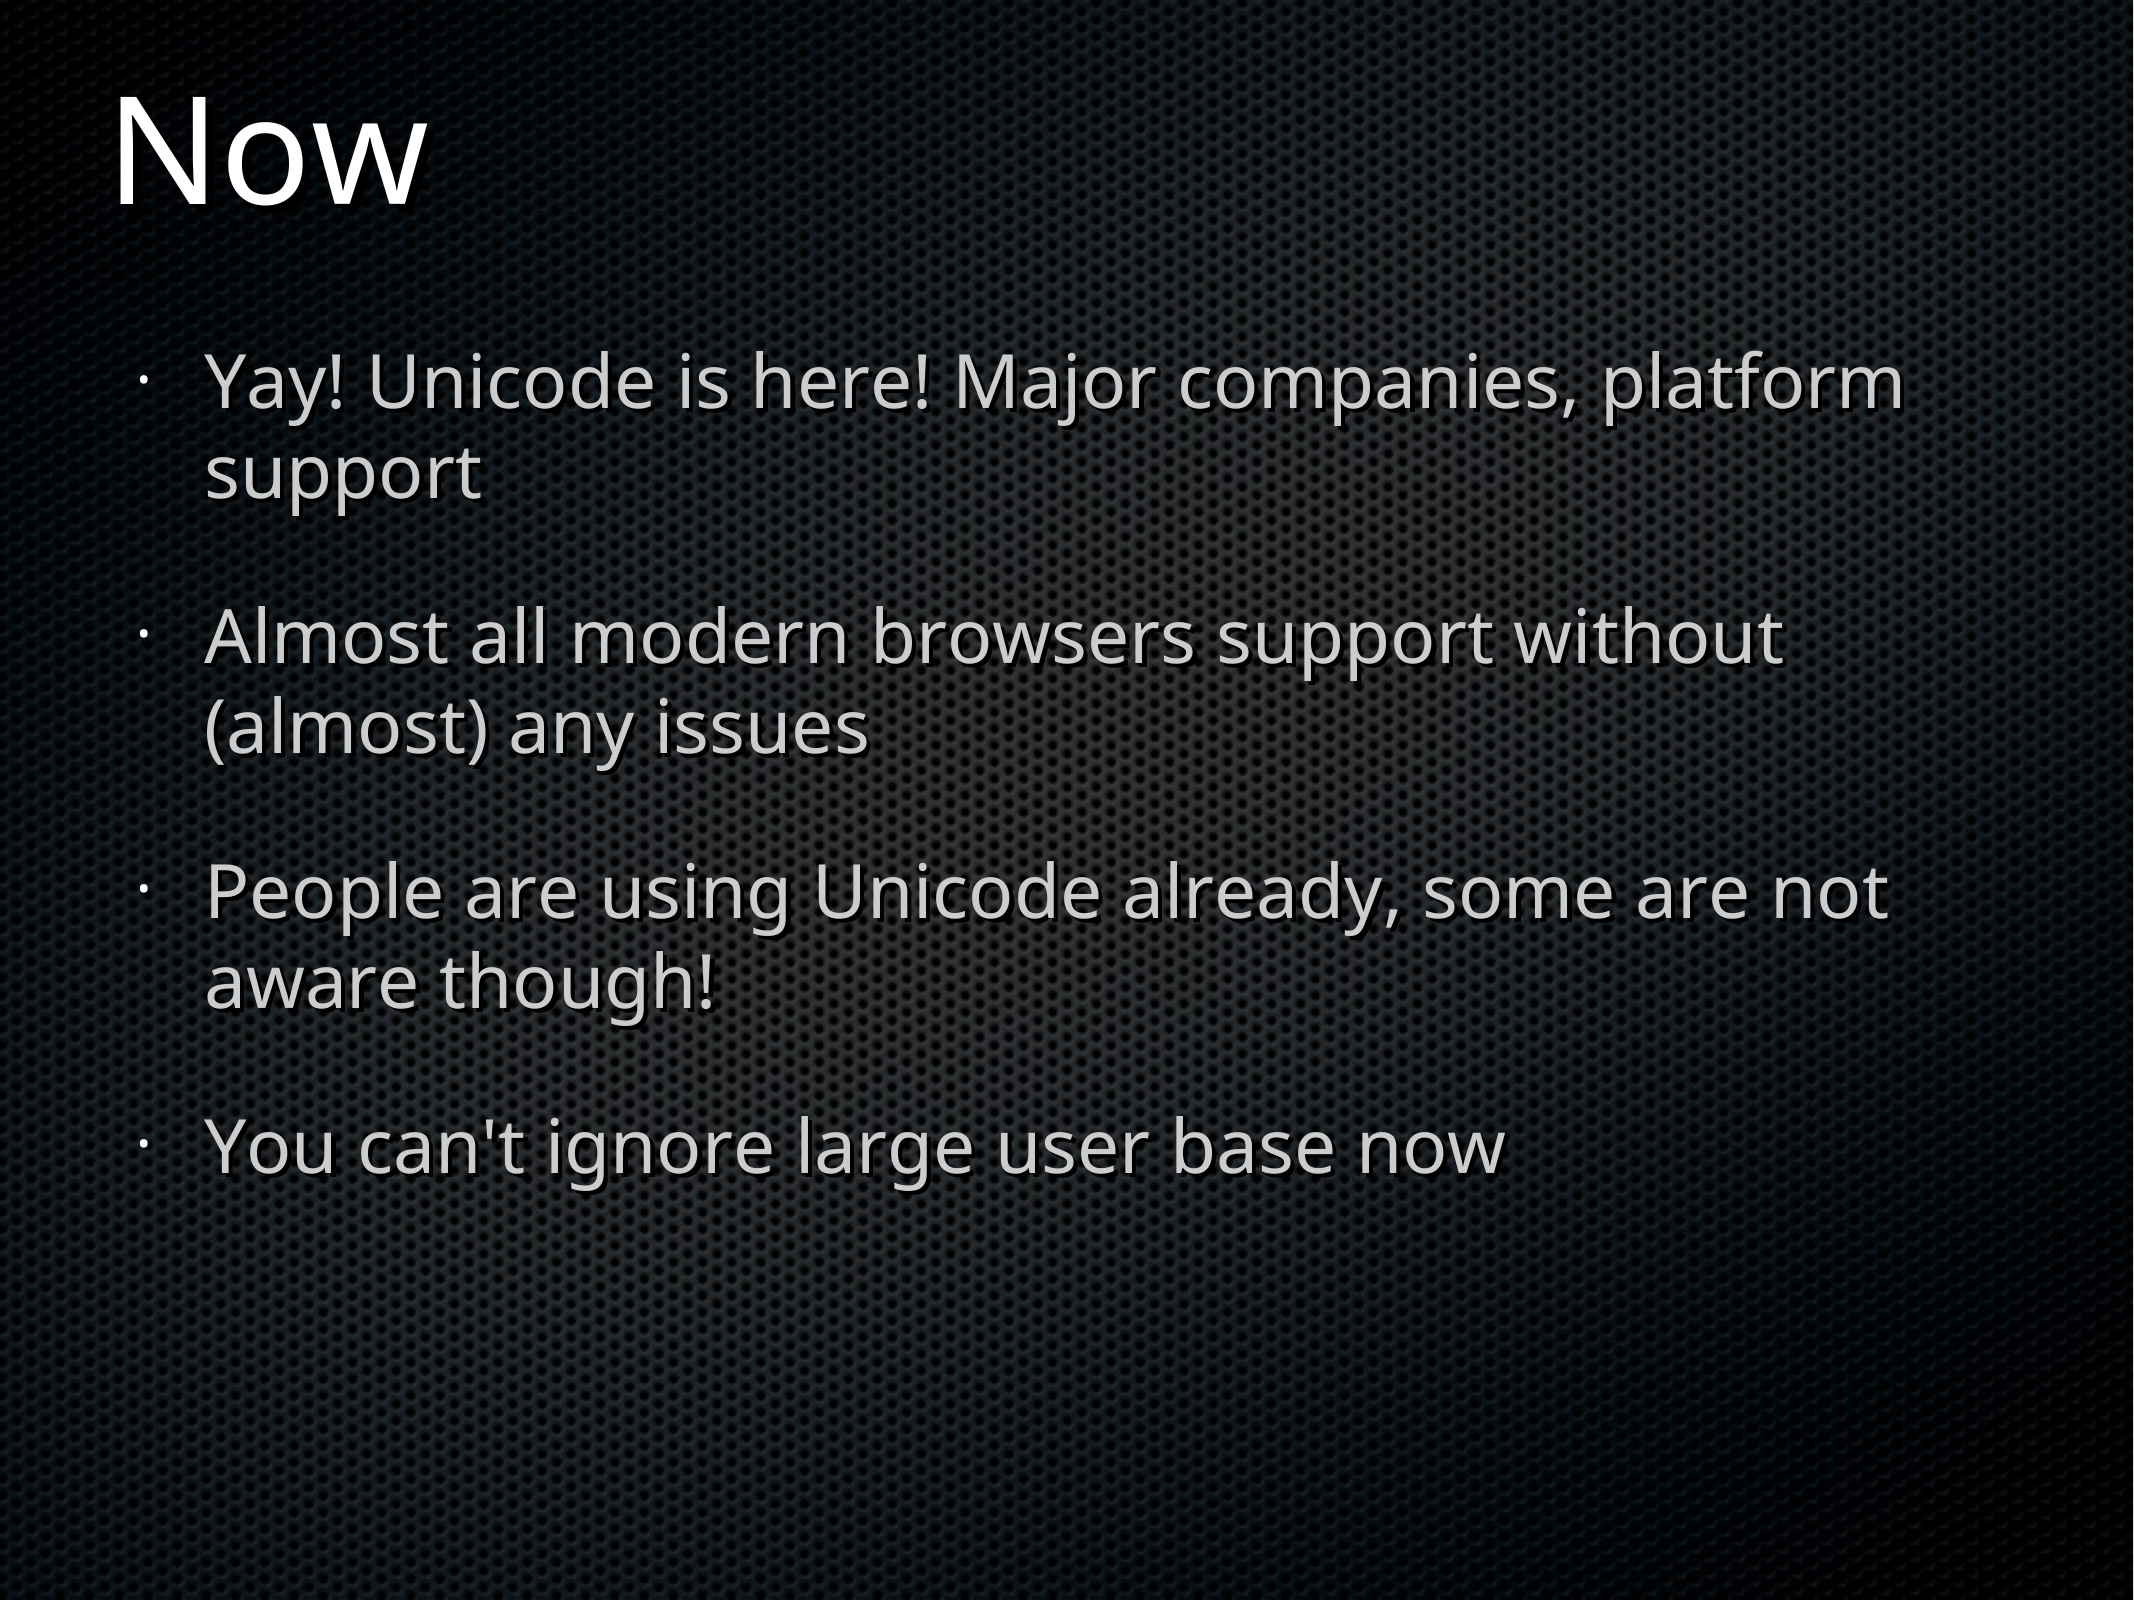

# Now
Yay! Unicode is here! Major companies, platform support
Almost all modern browsers support without (almost) any issues
People are using Unicode already, some are not aware though!
You can't ignore large user base now